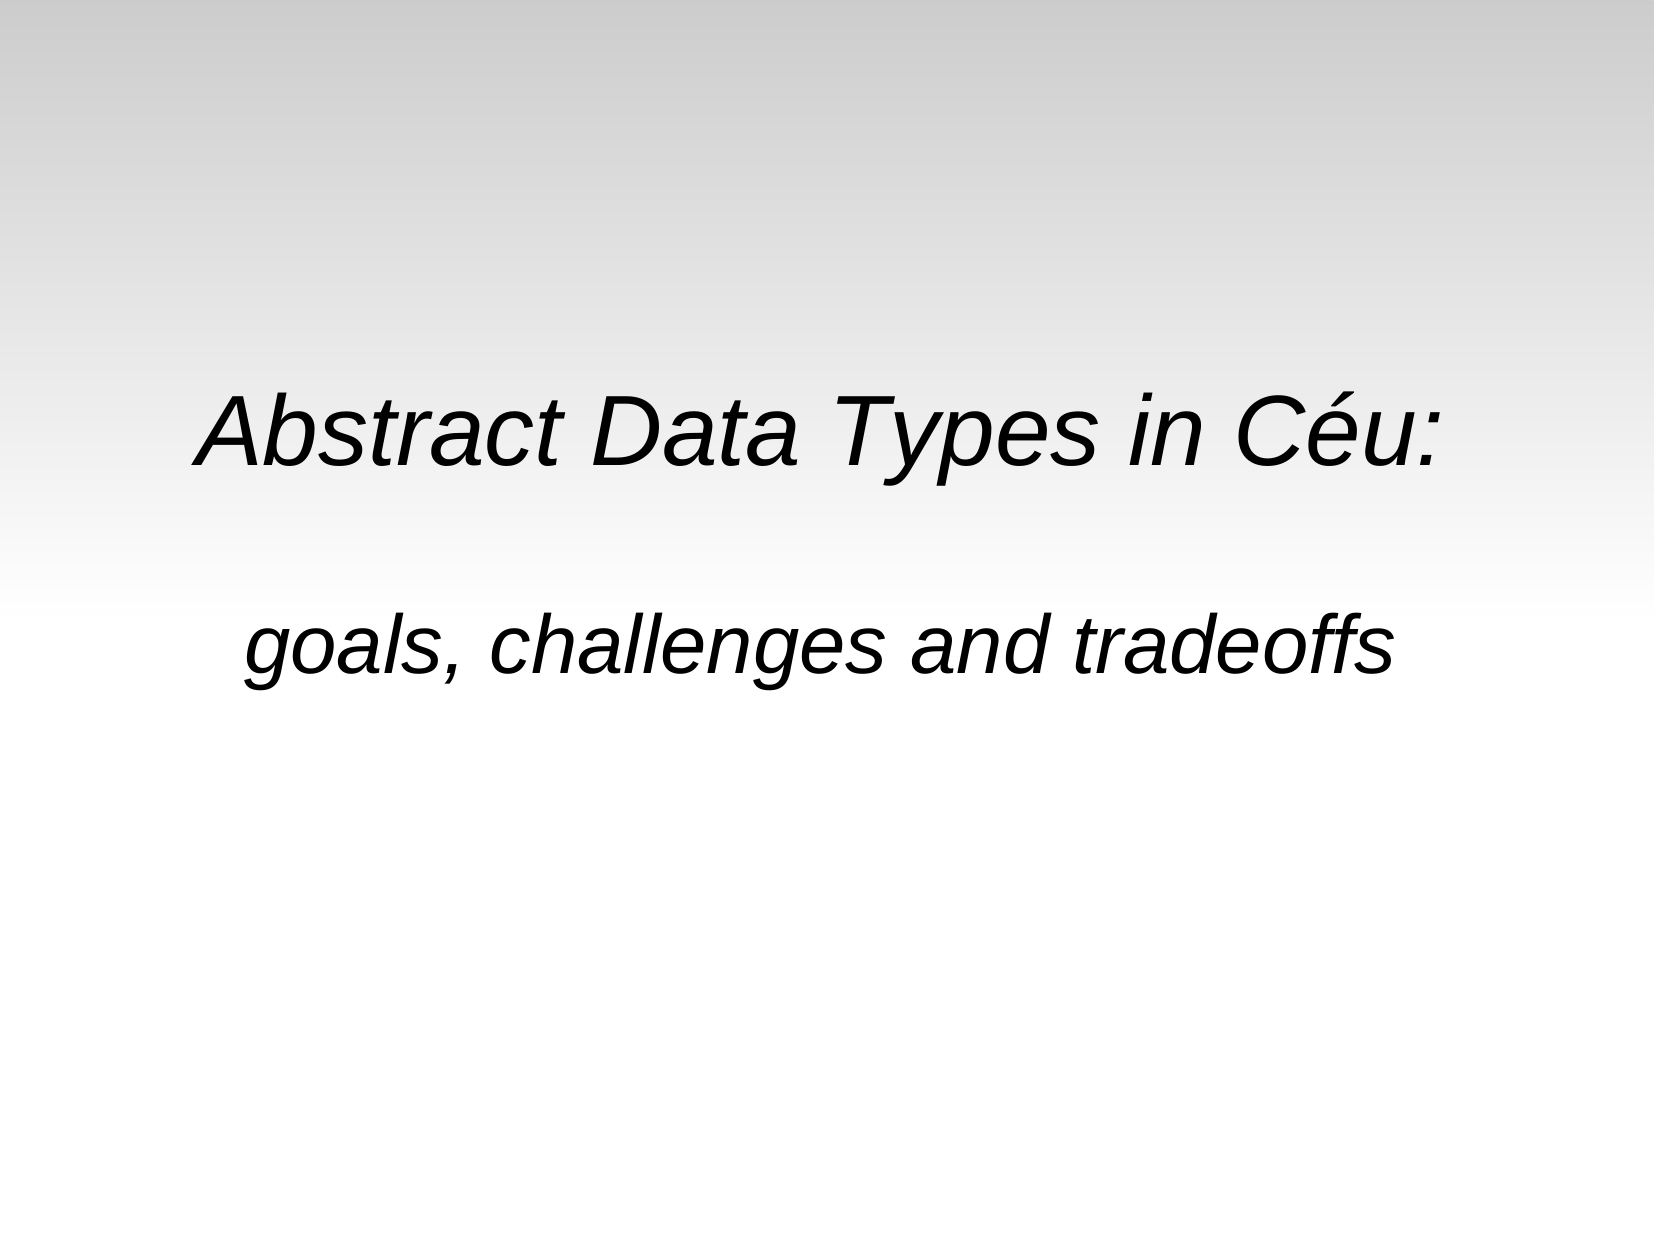

# Abstract Data Types in Céu:
goals, challenges and tradeoffs